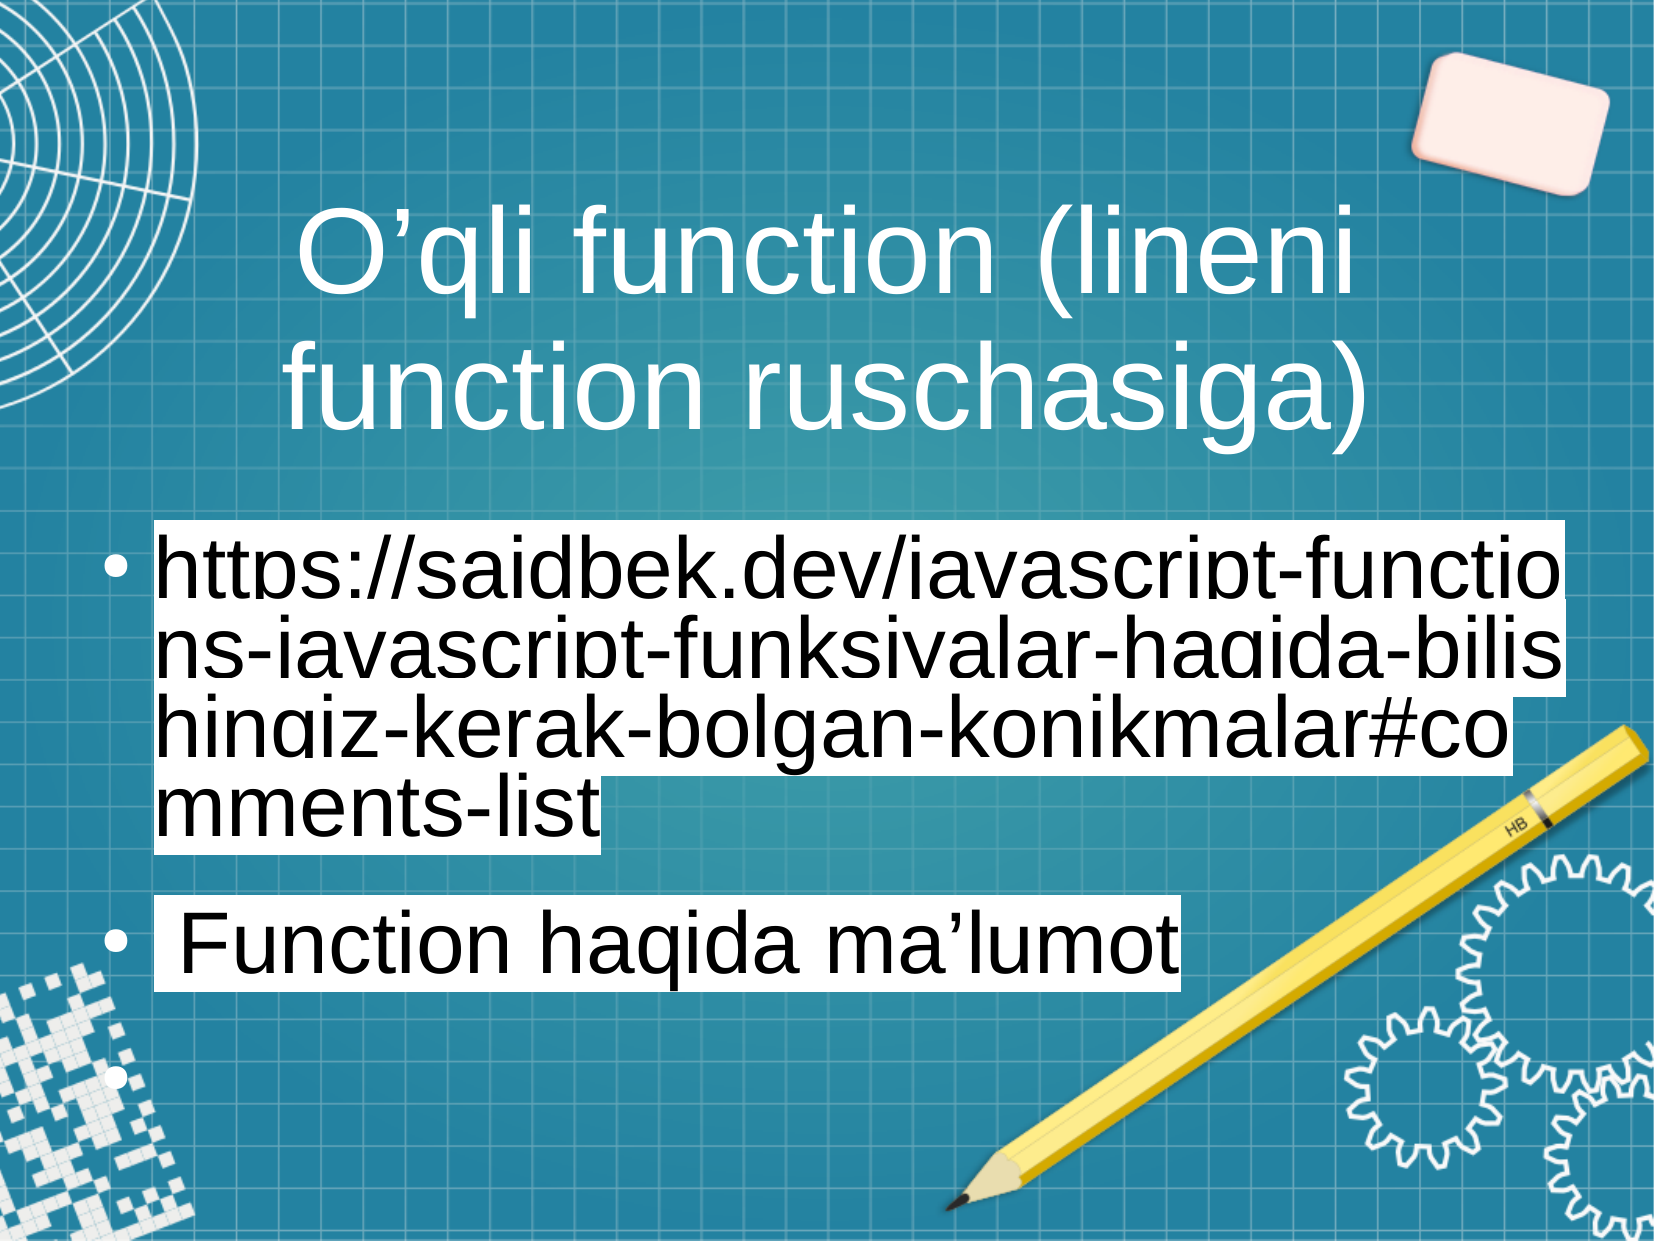

# O’qli function (lineni function ruschasiga)
https://saidbek.dev/javascript-functions-javascript-funksiyalar-haqida-bilishingiz-kerak-bolgan-konikmalar#comments-list
 Function haqida ma’lumot